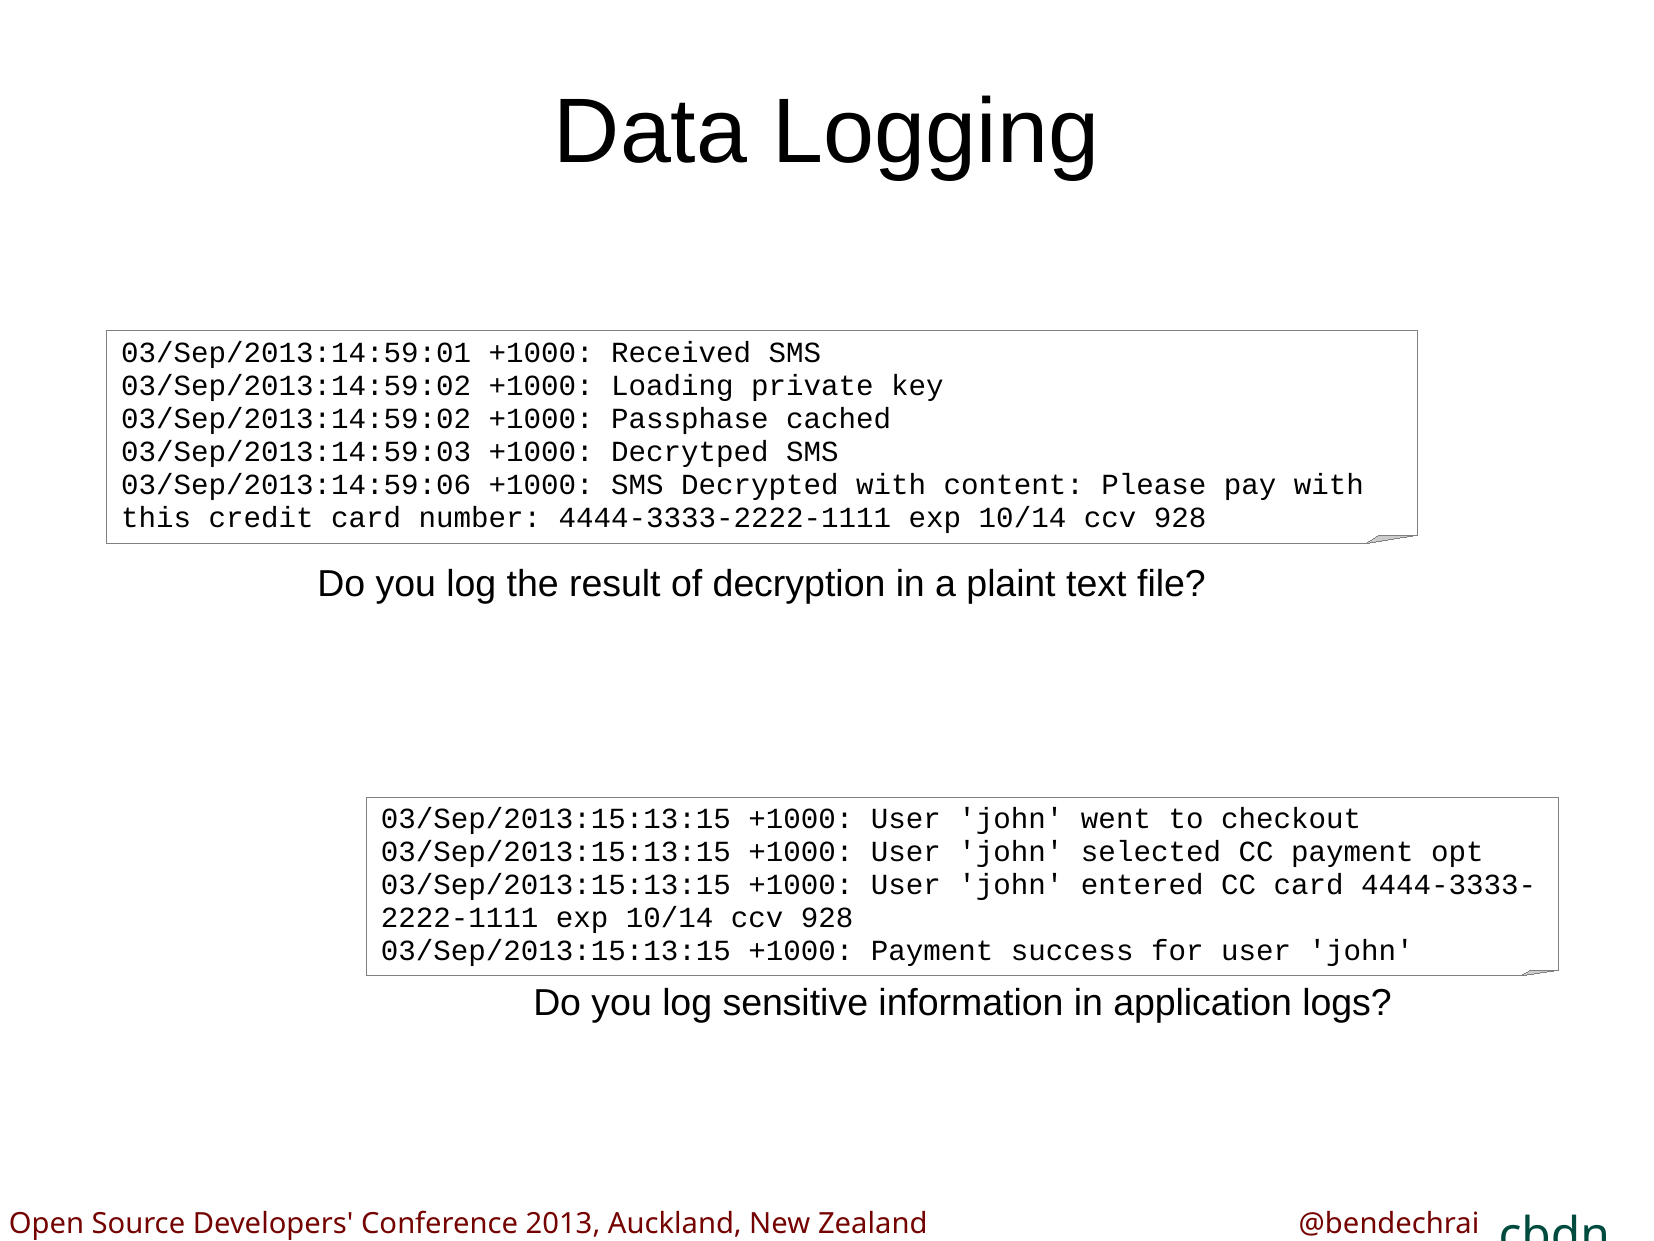

# Data Logging
03/Sep/2013:14:59:01 +1000: Received SMS
03/Sep/2013:14:59:02 +1000: Loading private key
03/Sep/2013:14:59:02 +1000: Passphase cached
03/Sep/2013:14:59:03 +1000: Decrytped SMS
03/Sep/2013:14:59:06 +1000: SMS Decrypted with content: Please pay with this credit card number: 4444-3333-2222-1111 exp 10/14 ccv 928
Do you log the result of decryption in a plaint text file?
03/Sep/2013:15:13:15 +1000: User 'john' went to checkout
03/Sep/2013:15:13:15 +1000: User 'john' selected CC payment opt
03/Sep/2013:15:13:15 +1000: User 'john' entered CC card 4444-3333-2222-1111 exp 10/14 ccv 928
03/Sep/2013:15:13:15 +1000: Payment success for user 'john'
Do you log sensitive information in application logs?
cbdn
Open Source Developers' Conference 2013, Auckland, New Zealand
@bendechrai